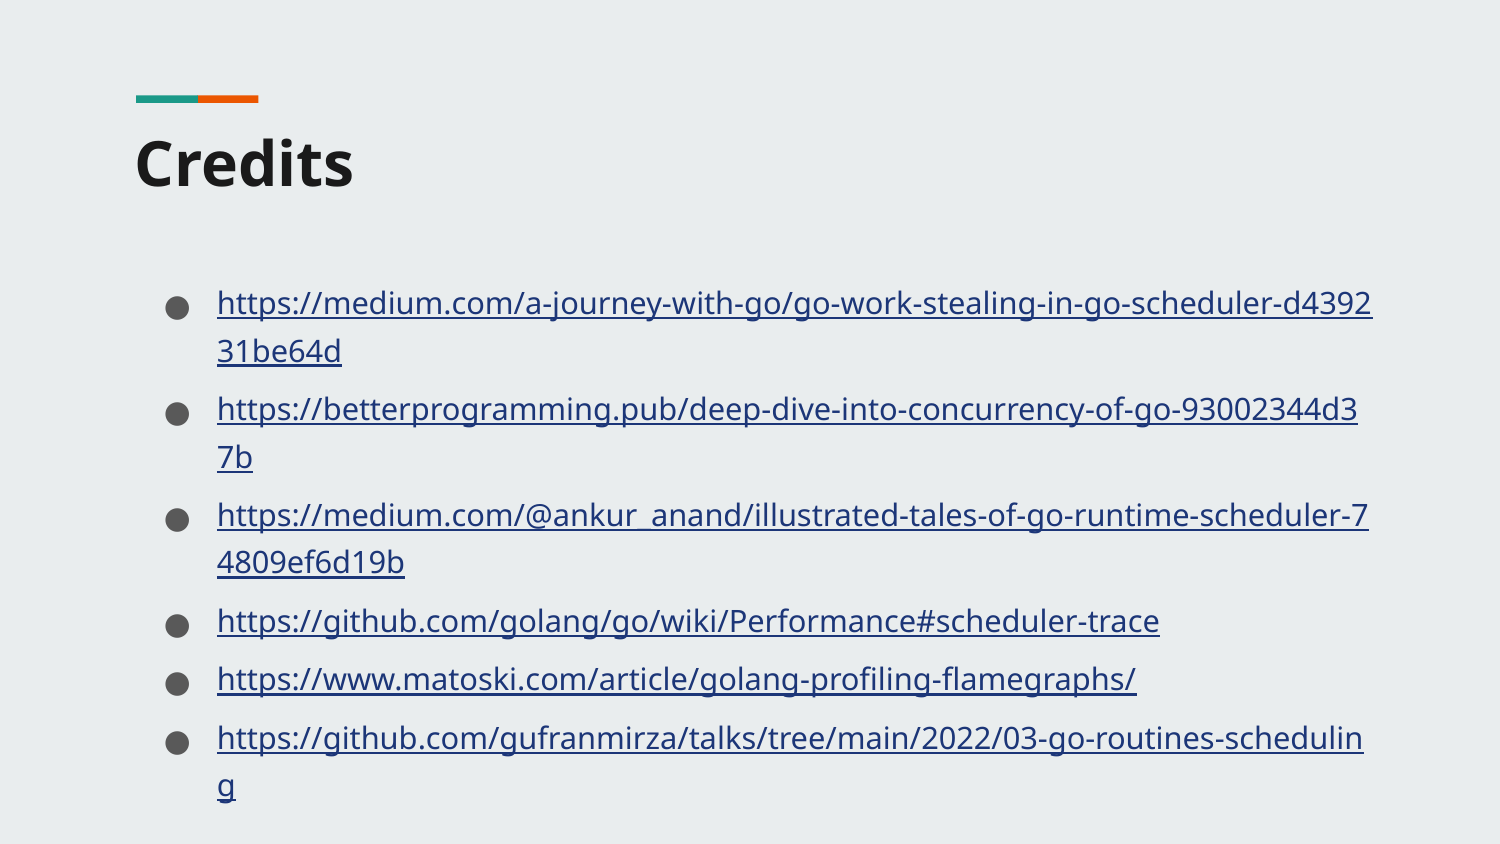

Credits
# https://medium.com/a-journey-with-go/go-work-stealing-in-go-scheduler-d439231be64d
https://betterprogramming.pub/deep-dive-into-concurrency-of-go-93002344d37b
https://medium.com/@ankur_anand/illustrated-tales-of-go-runtime-scheduler-74809ef6d19b
https://github.com/golang/go/wiki/Performance#scheduler-trace
https://www.matoski.com/article/golang-profiling-flamegraphs/
https://github.com/gufranmirza/talks/tree/main/2022/03-go-routines-scheduling